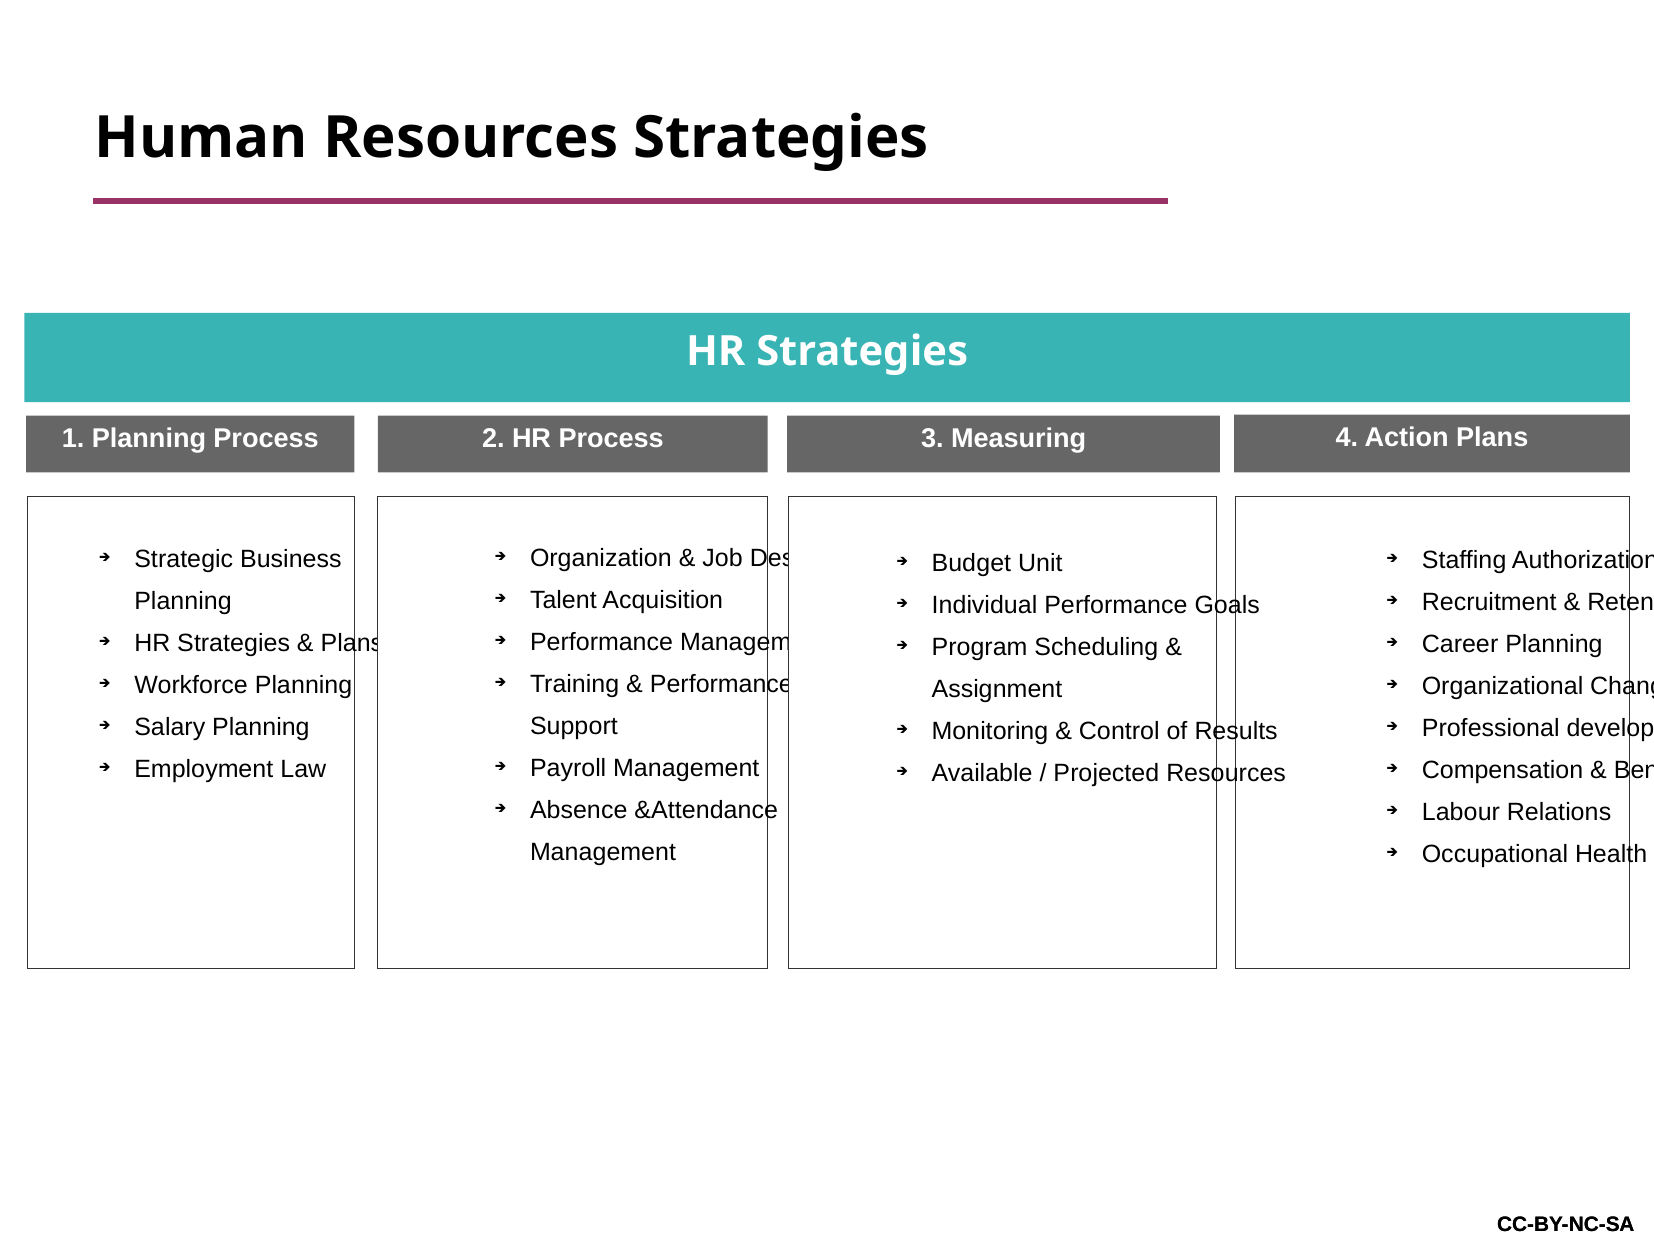

# Human Resources Strategies
HR Strategies
4. Action Plans
1. Planning Process
2. HR Process
3. Measuring
Strategic Business
Planning
HR Strategies & Plans
Workforce Planning
Salary Planning
Employment Law
Budget Unit
Individual Performance Goals
Program Scheduling &
Assignment
Monitoring & Control of Results
Available / Projected Resources
Organization & Job Design
Talent Acquisition
Performance Management
Training & Performance
Support
Payroll Management
Absence &Attendance
Management
Staffing Authorizations
Recruitment & Retention
Career Planning
Organizational Changes
Professional development
Compensation & Benefits
Labour Relations
Occupational Health & Safety
CC-BY-NC-SA
CC-BY-NC-SA